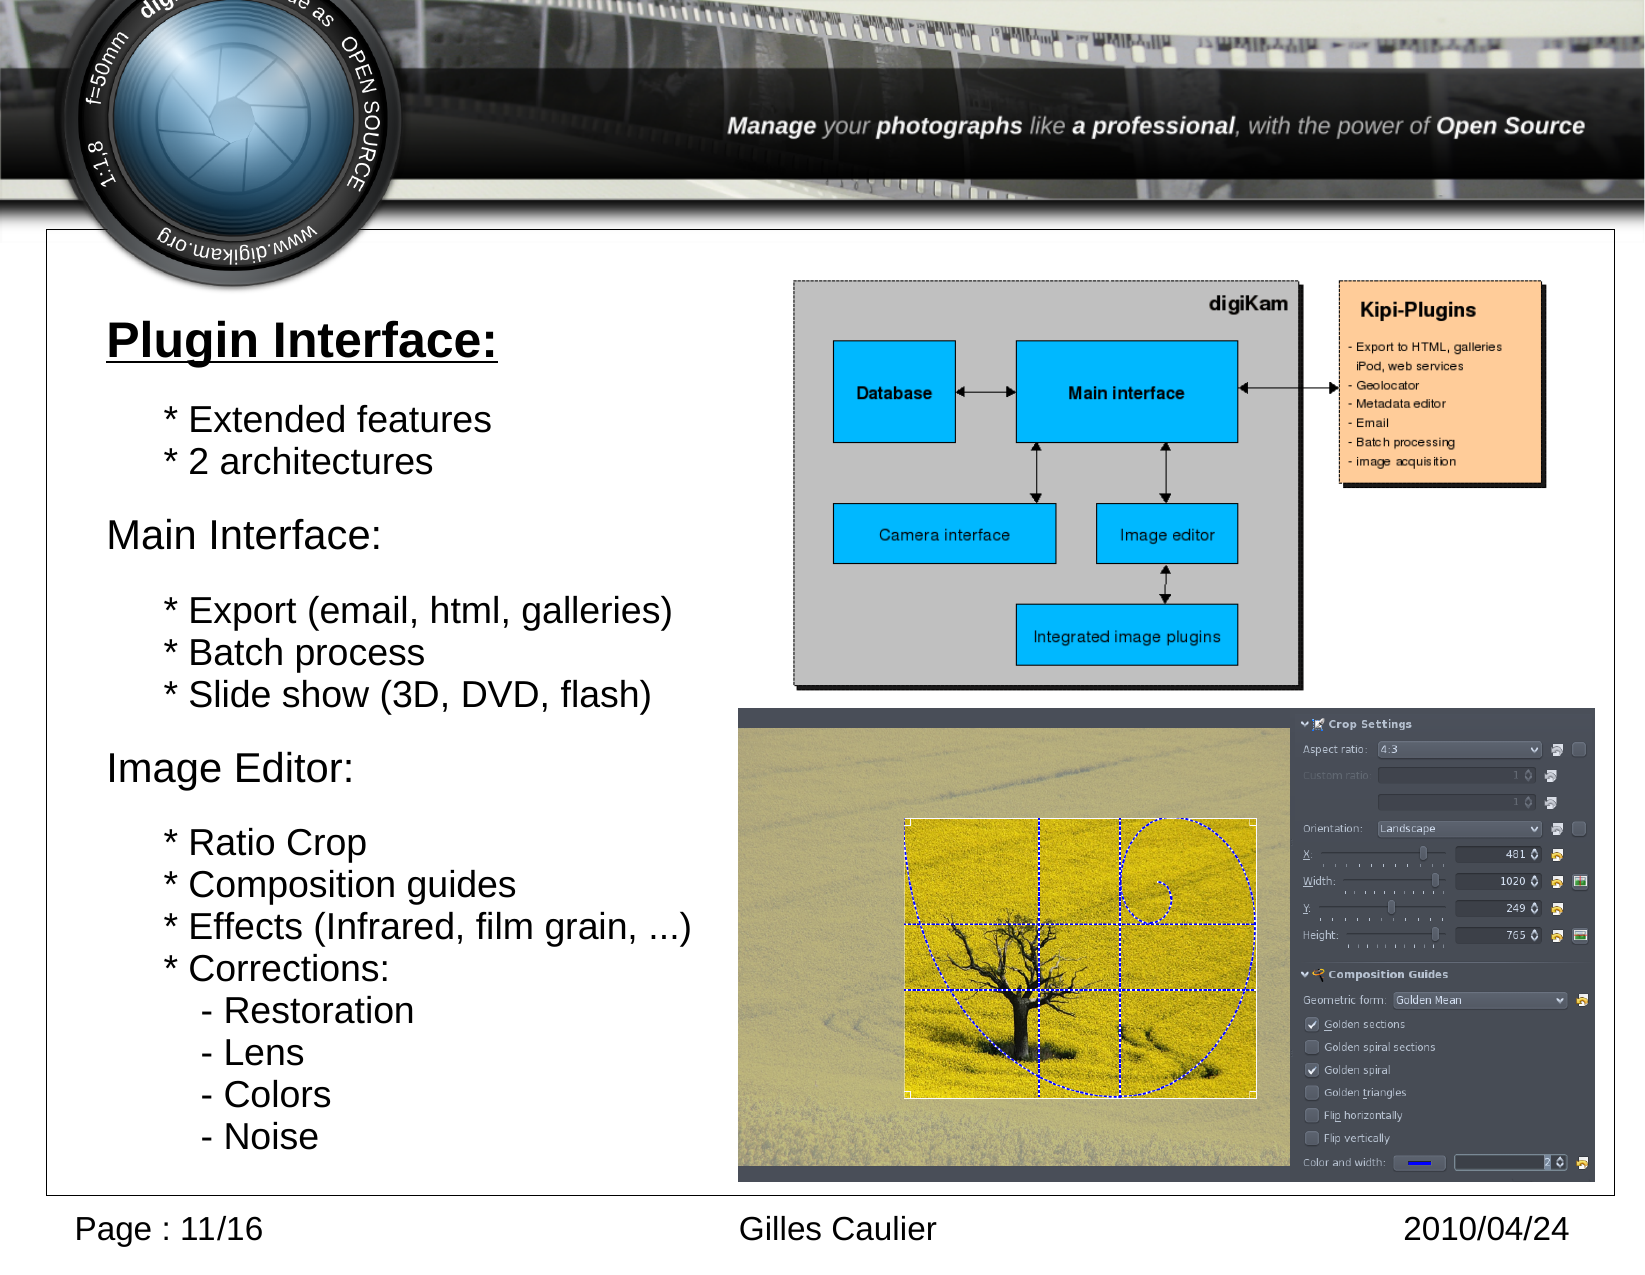

# Plugin Interface: d * Extended features * 2 architectures d Main Interface: d * Export (email, html, galleries) * Batch process * Slide show (3D, DVD, flash) d Image Editor: d * Ratio Crop * Composition guides * Effects (Infrared, film grain, ...) * Corrections: - Restoration - Lens - Colors - Noise
Page : /16							Gilles Caulier							2010/04/24